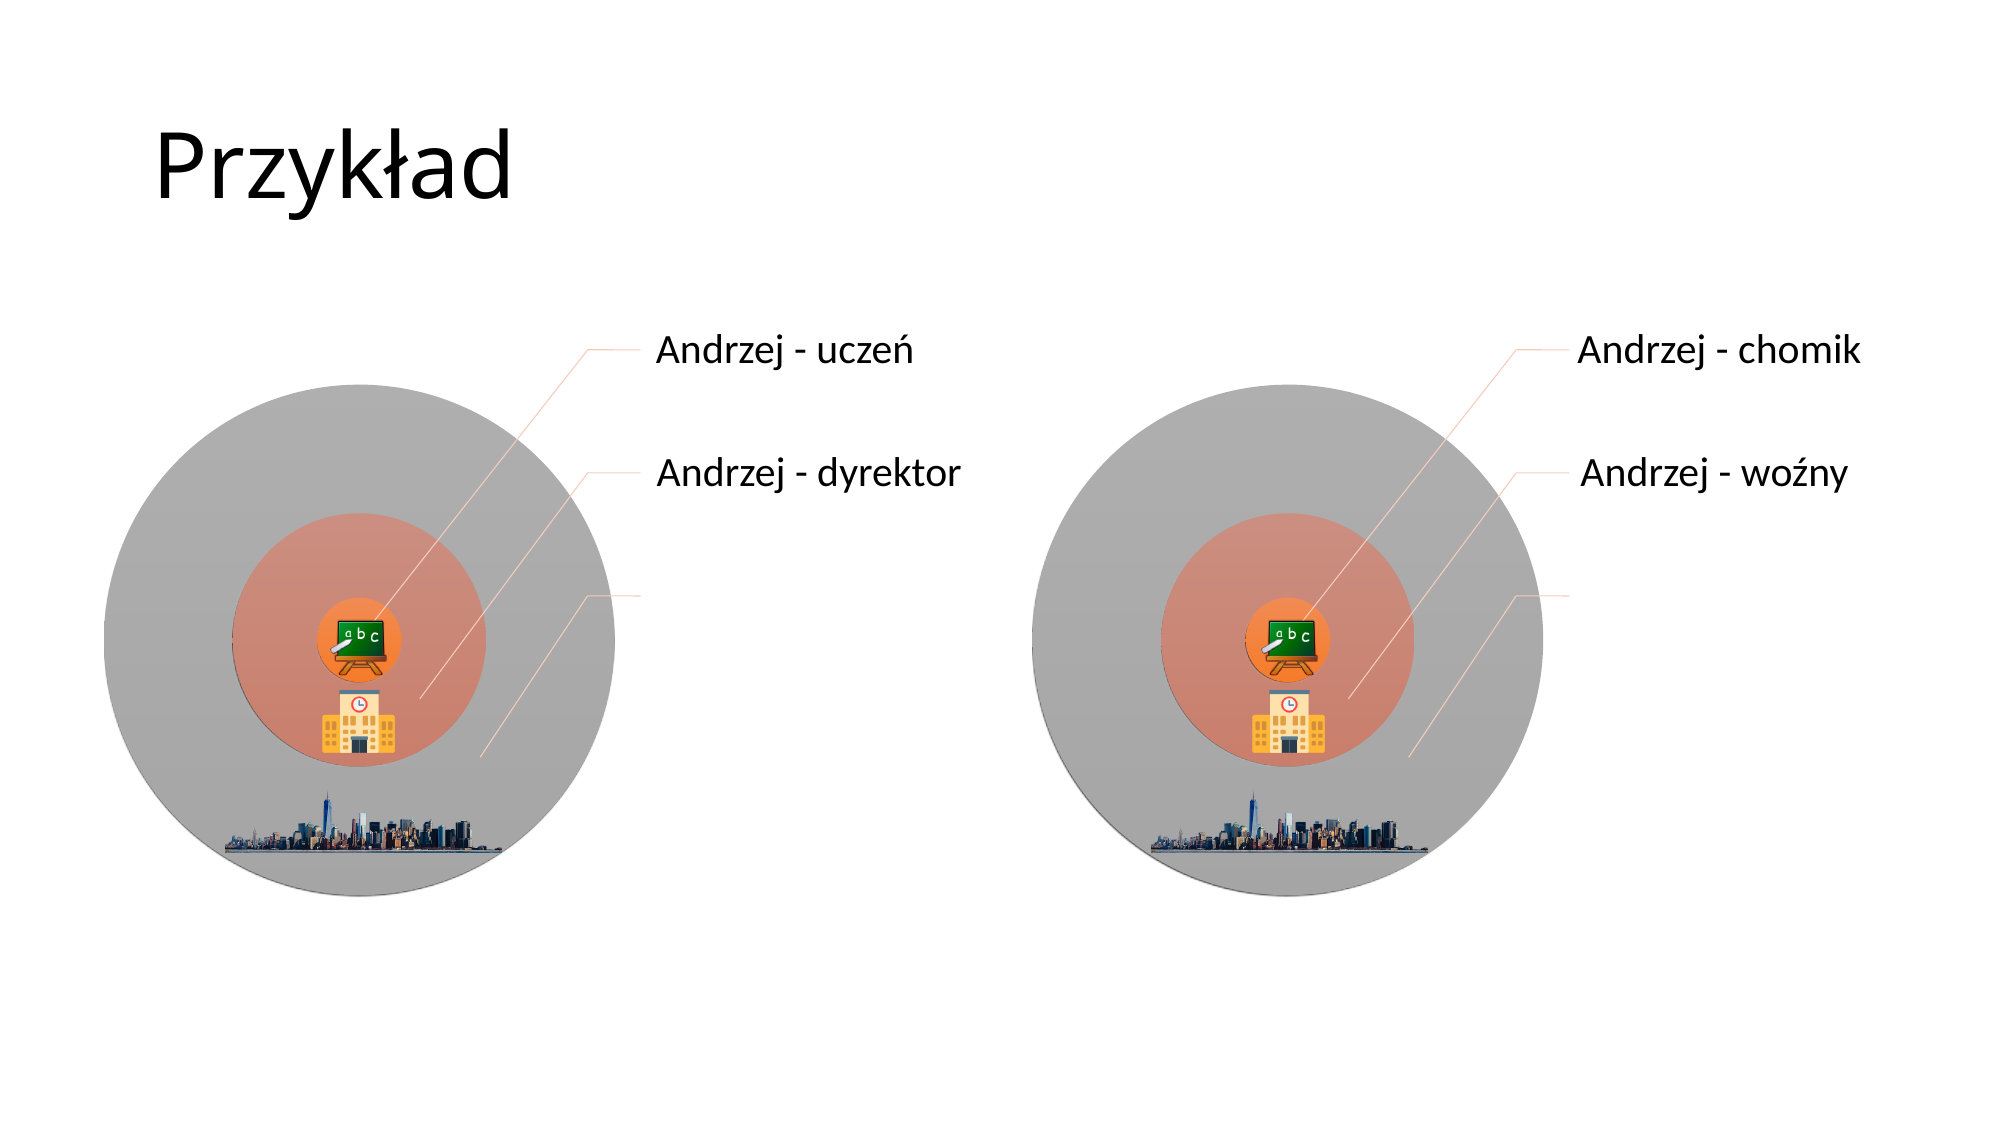

# Przykład
Andrzej - uczeń
Andrzej - dyrektor
Andrzej - chomik
Andrzej - woźny